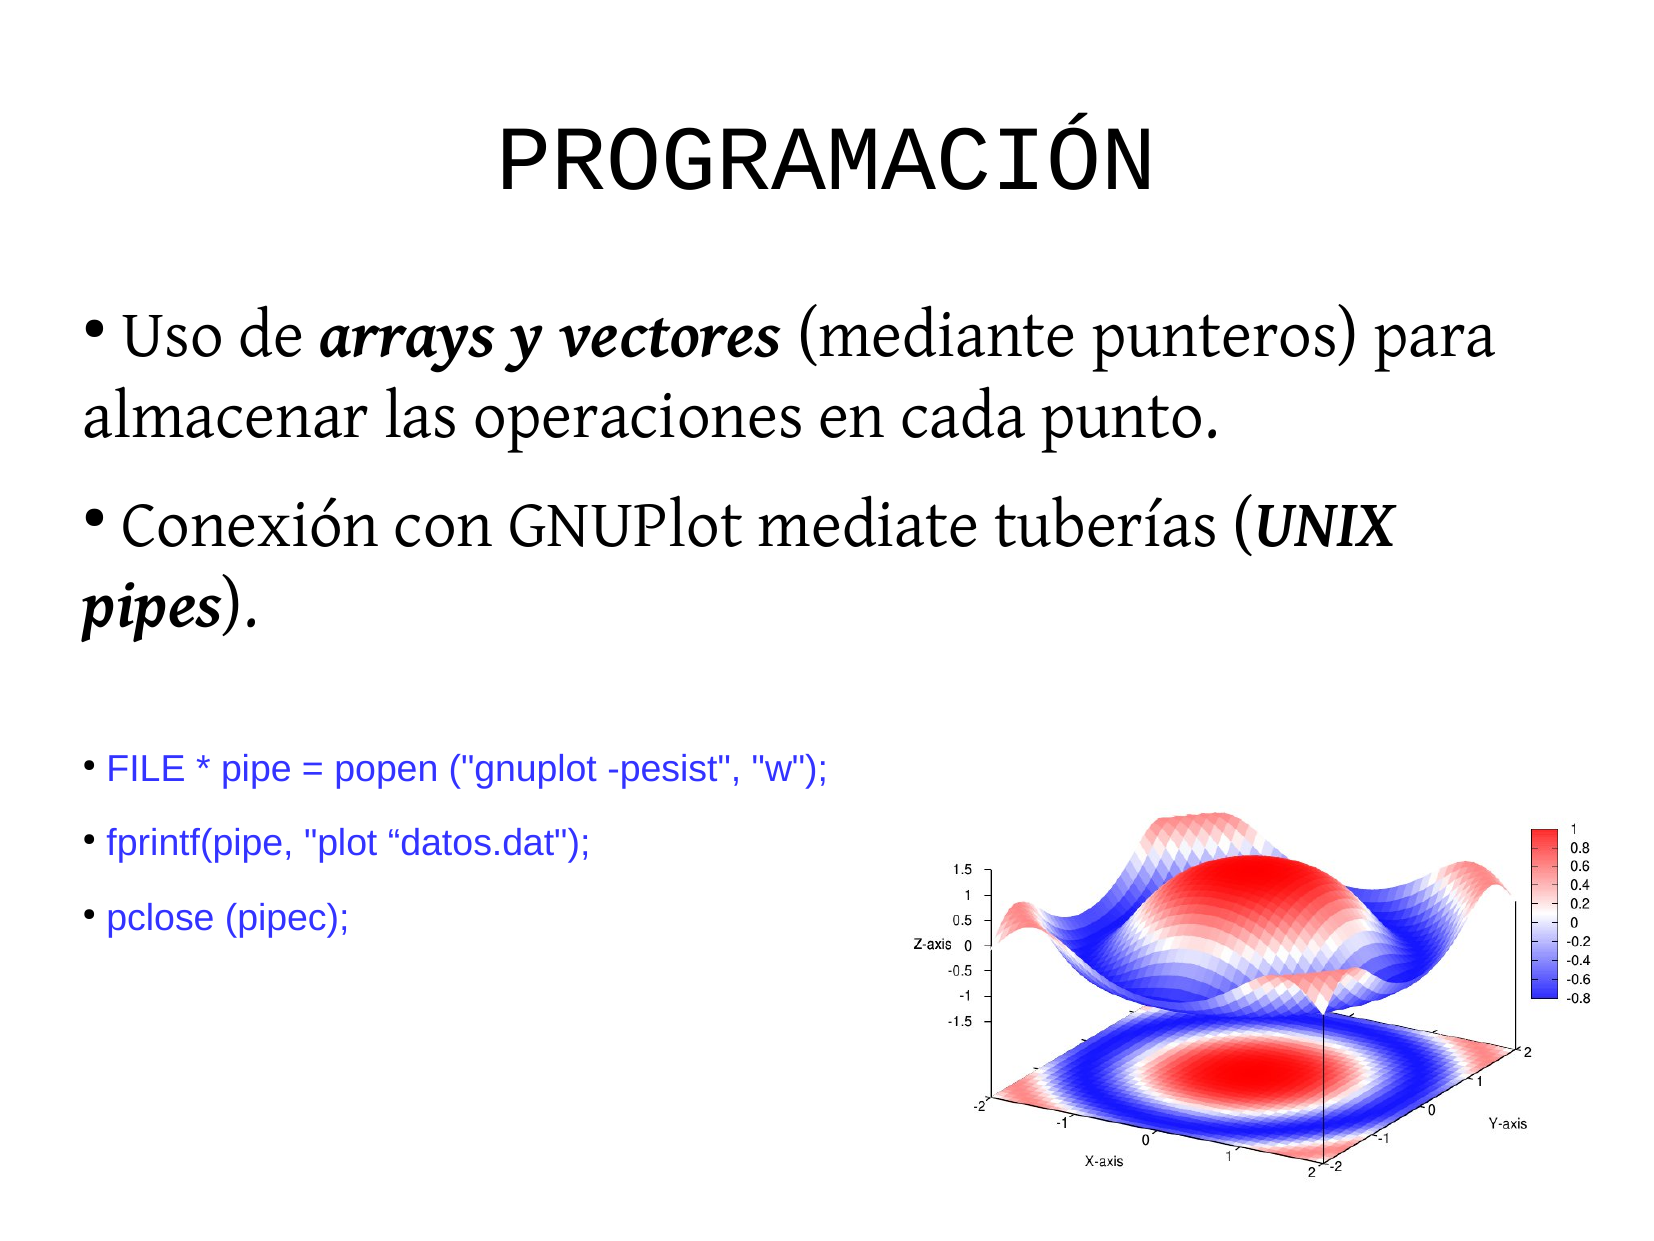

# PROGRAMACIÓN
 Uso de arrays y vectores (mediante punteros) para almacenar las operaciones en cada punto.
 Conexión con GNUPlot mediate tuberías (UNIX pipes).
 FILE * pipe = popen ("gnuplot -pesist", "w");
 fprintf(pipe, "plot “datos.dat");
 pclose (pipec);